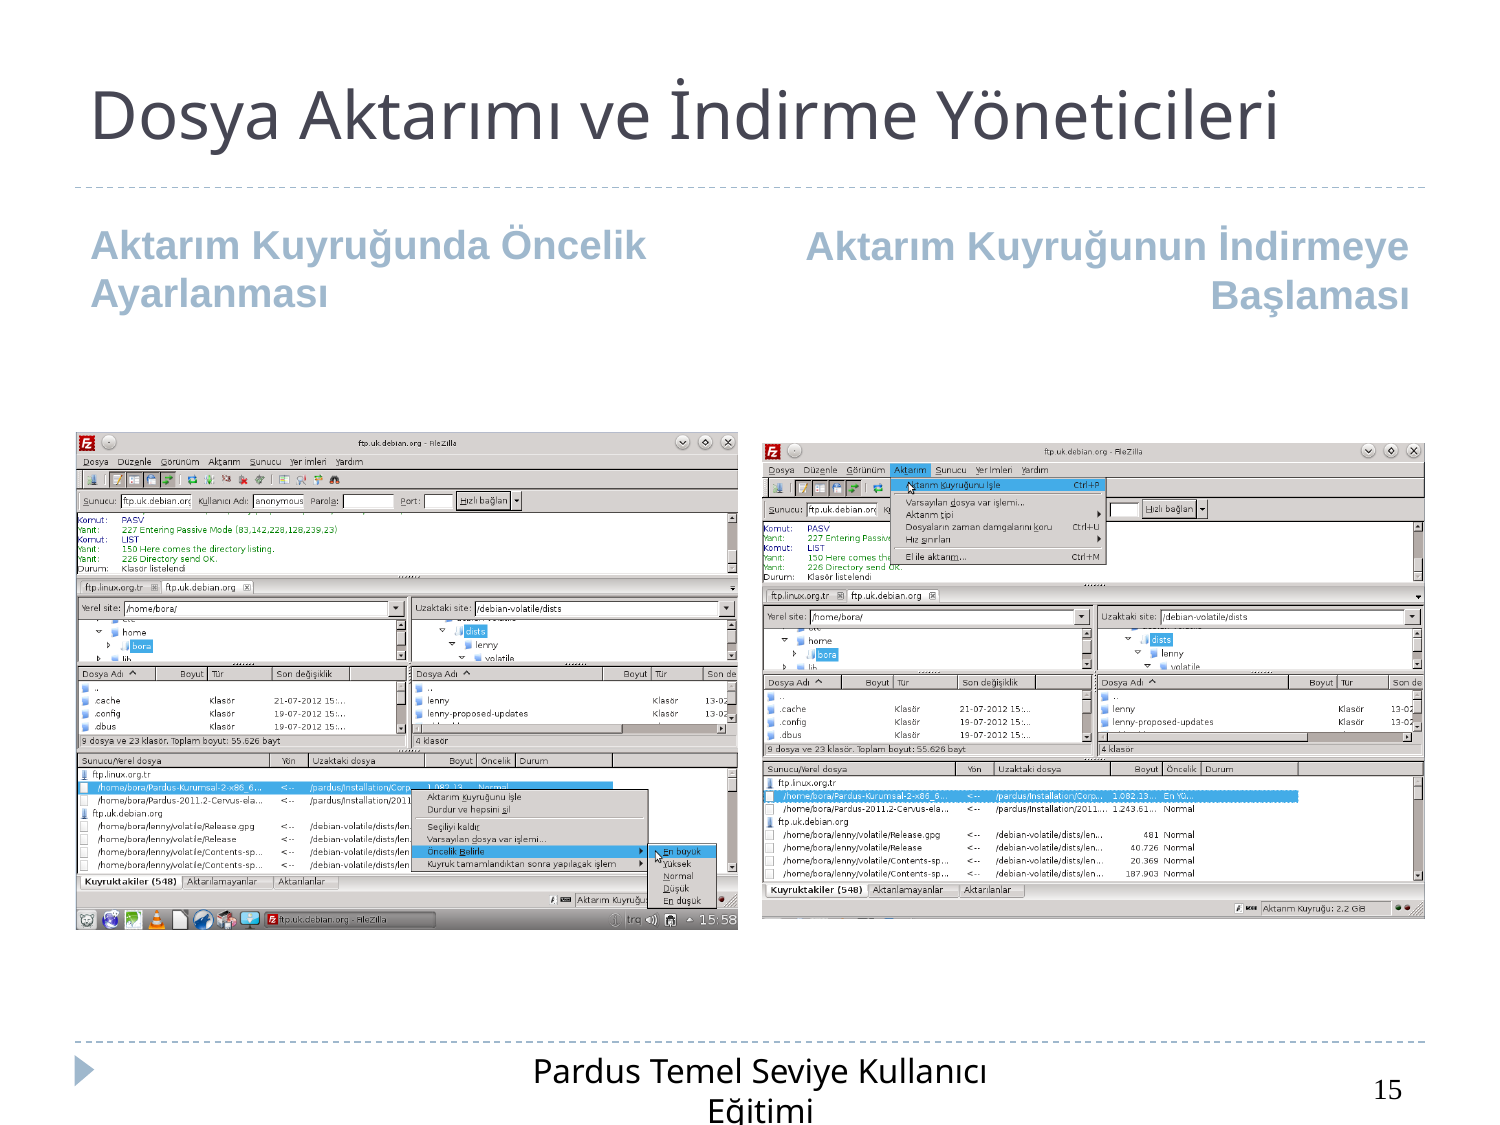

# Dosya Aktarımı ve İndirme Yöneticileri
Aktarım Kuyruğunda Öncelik Ayarlanması
Aktarım Kuyruğunun İndirmeye Başlaması